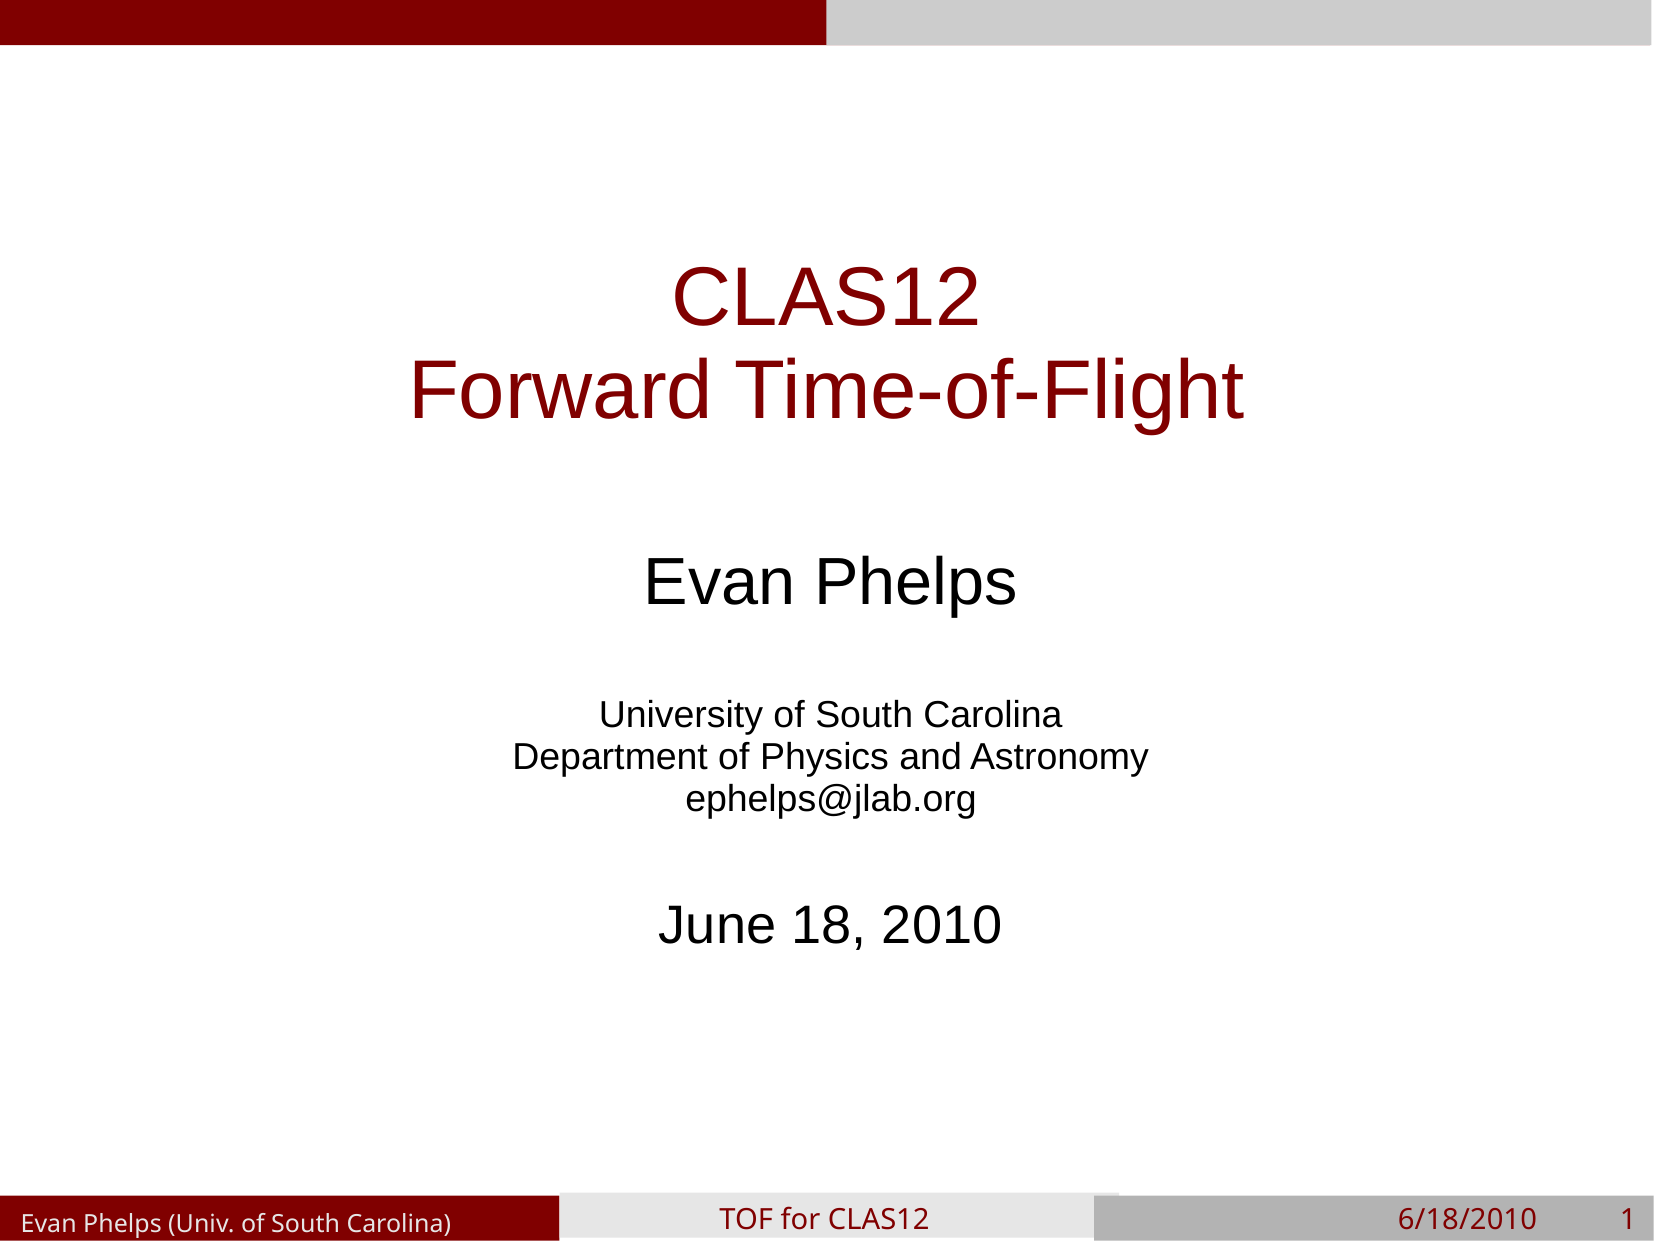

# CLAS12 Forward Time-of-Flight
Evan Phelps
University of South Carolina
Department of Physics and Astronomy
ephelps@jlab.org
June 18, 2010
TOF for CLAS12
1